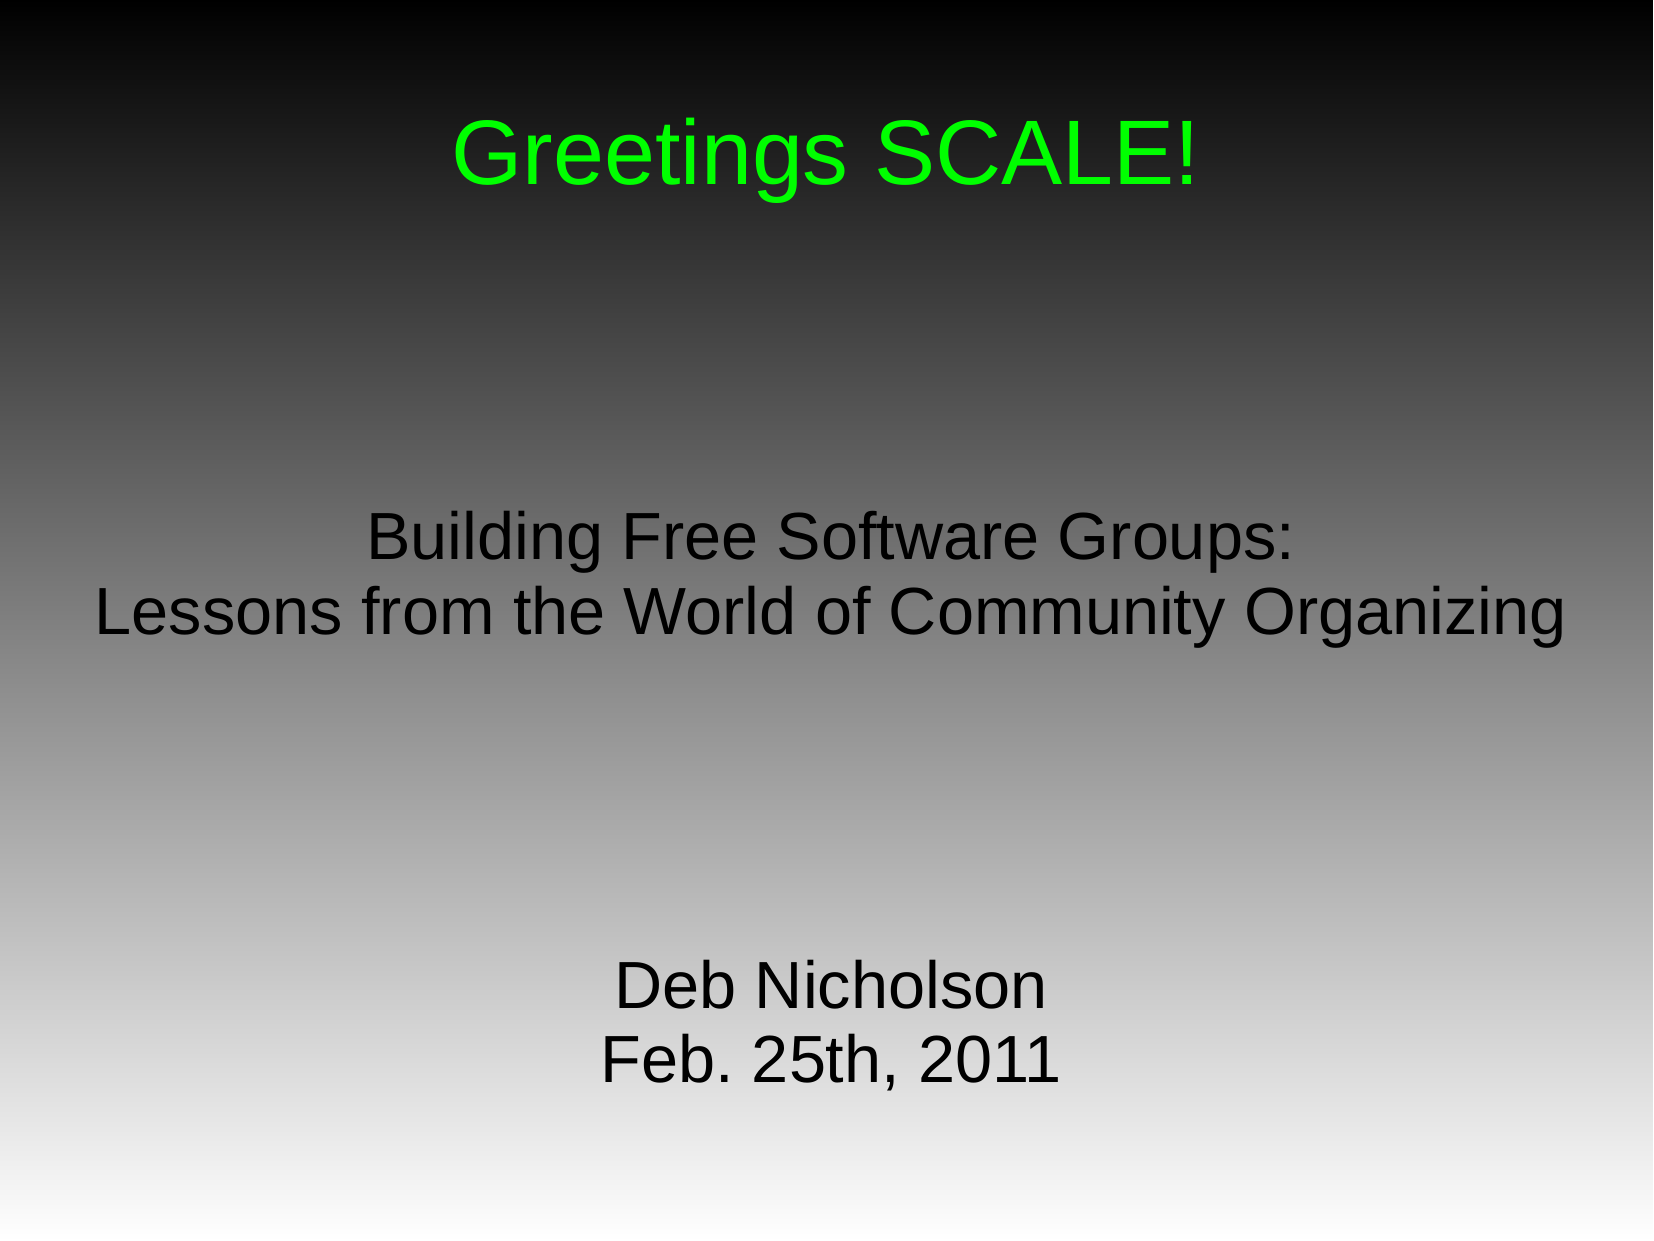

# Greetings SCALE!
Building Free Software Groups:
Lessons from the World of Community Organizing
Deb Nicholson
Feb. 25th, 2011